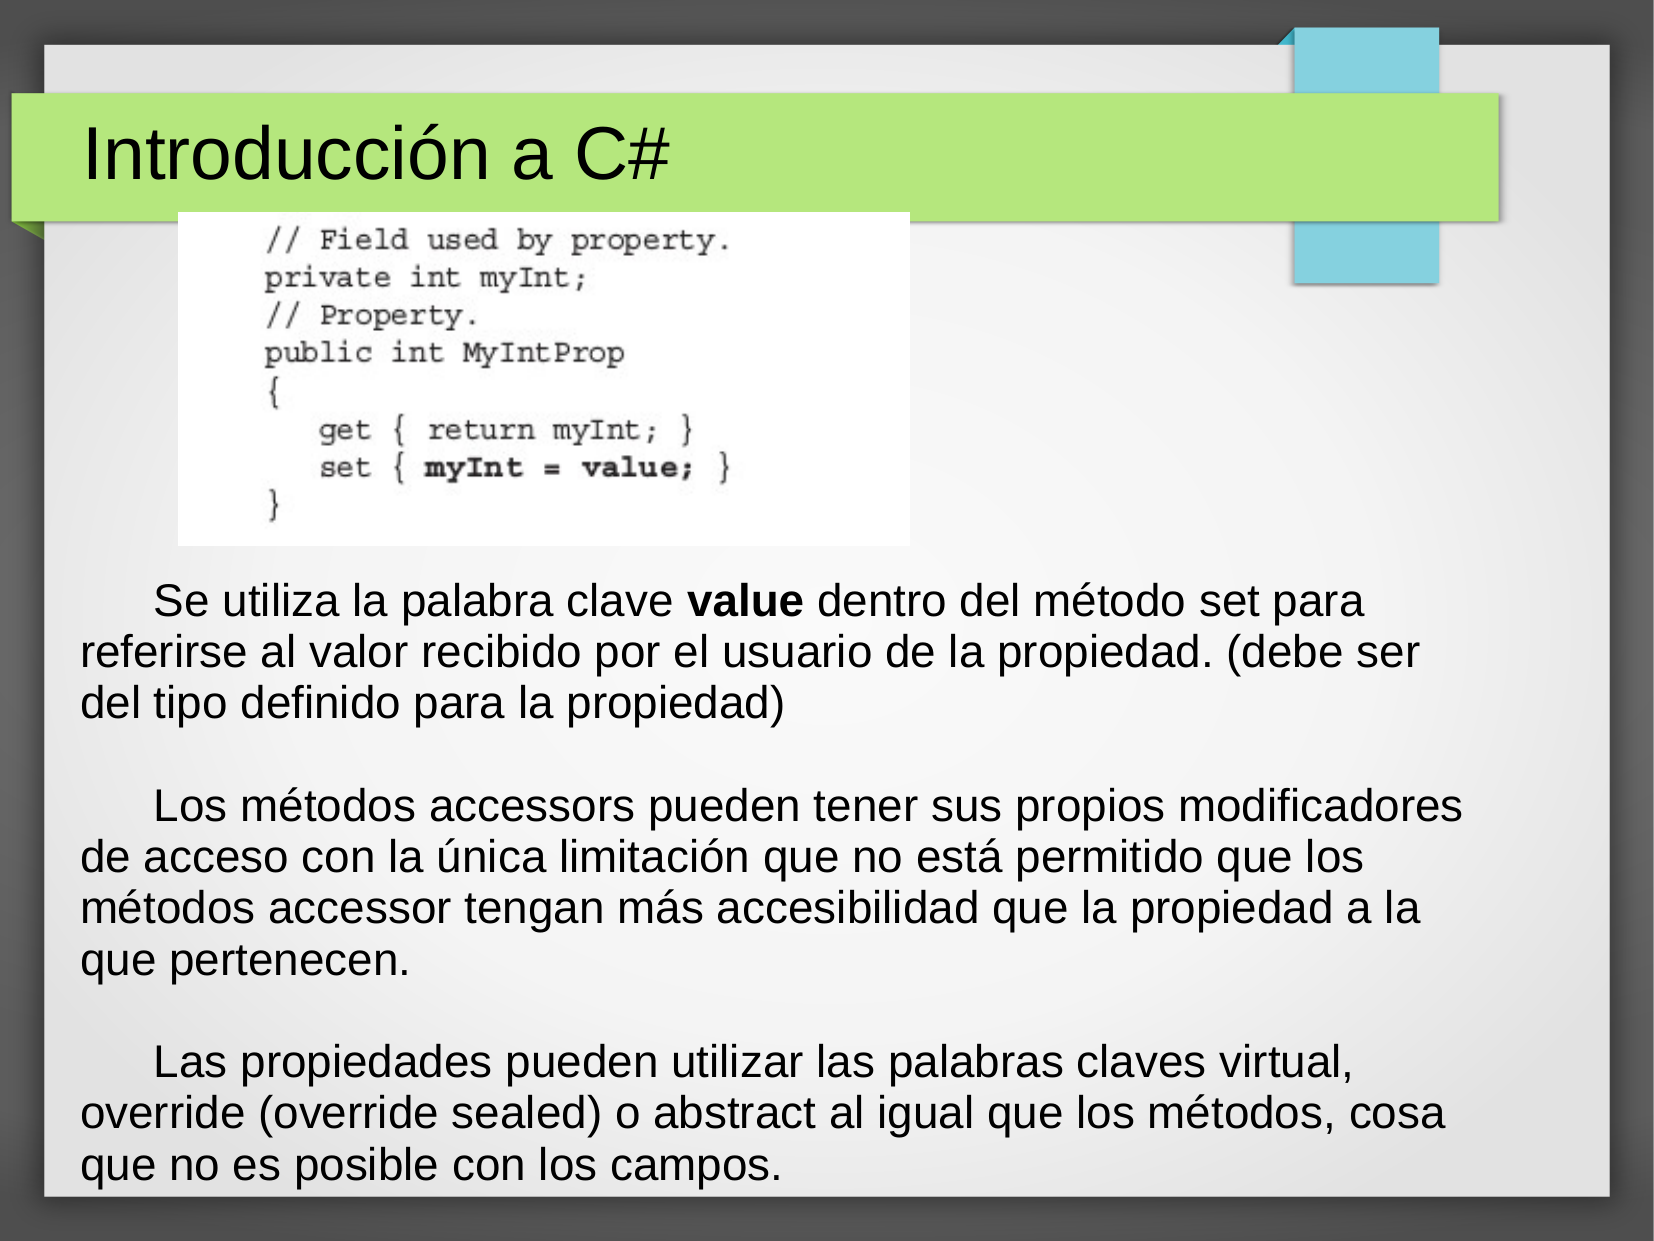

# Introducción a C#
	Se utiliza la palabra clave value dentro del método set para referirse al valor recibido por el usuario de la propiedad. (debe ser del tipo definido para la propiedad)
	Los métodos accessors pueden tener sus propios modificadores de acceso con la única limitación que no está permitido que los métodos accessor tengan más accesibilidad que la propiedad a la que pertenecen.
	Las propiedades pueden utilizar las palabras claves virtual, override (override sealed) o abstract al igual que los métodos, cosa que no es posible con los campos.